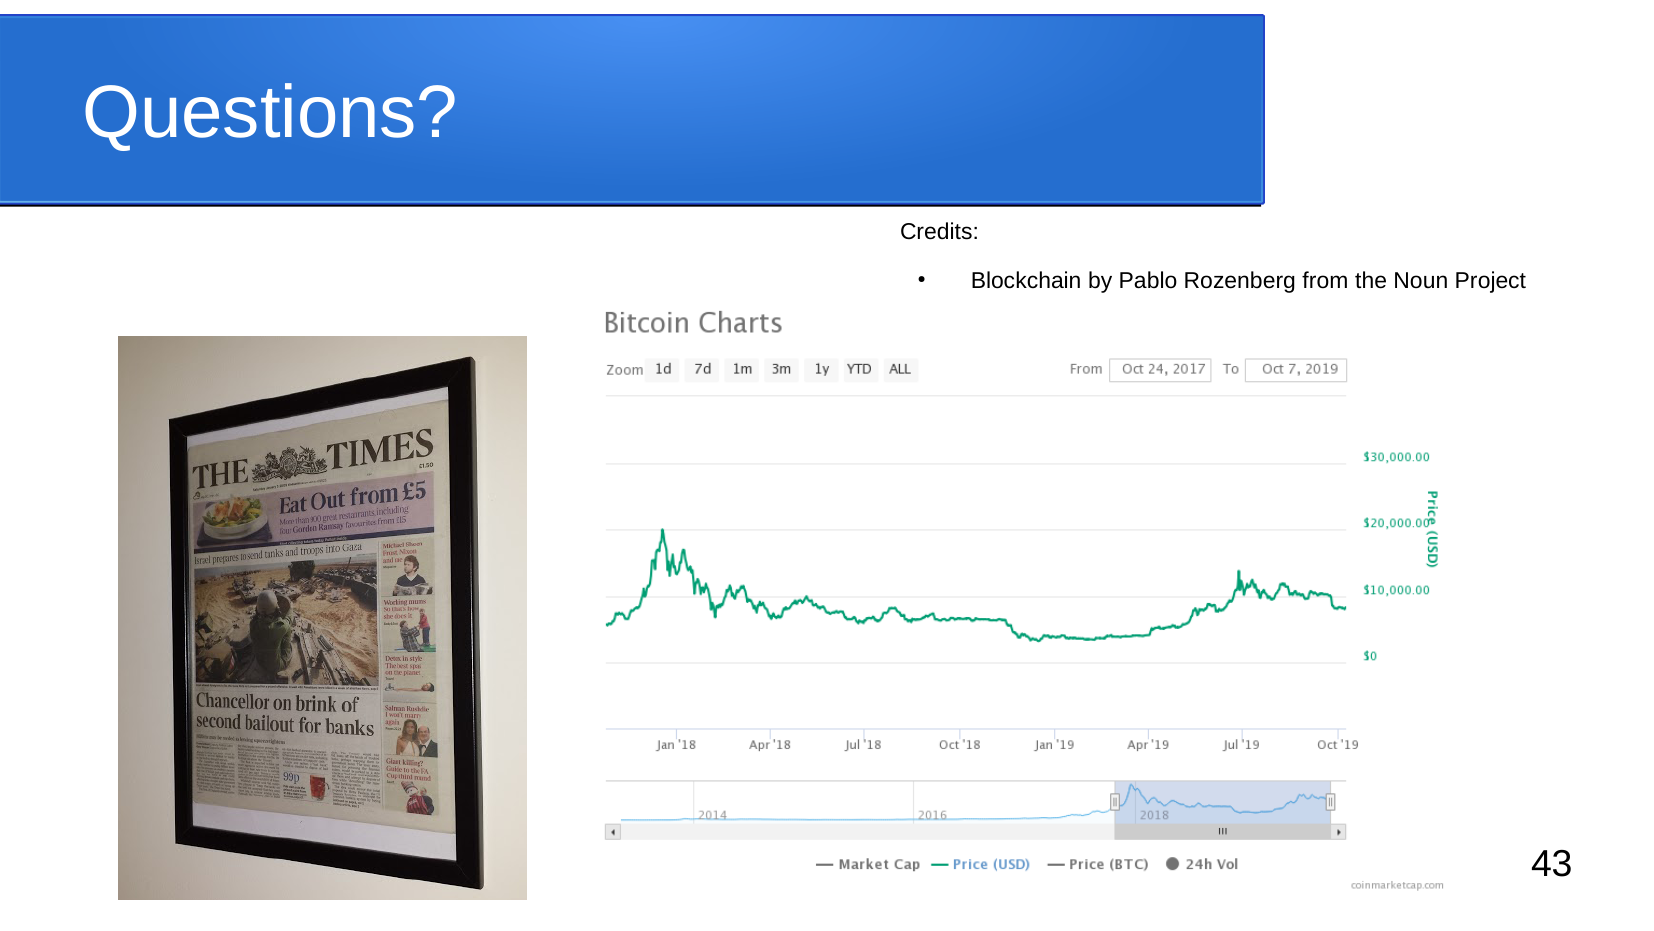

# Questions?
Credits:
Blockchain by Pablo Rozenberg from the Noun Project